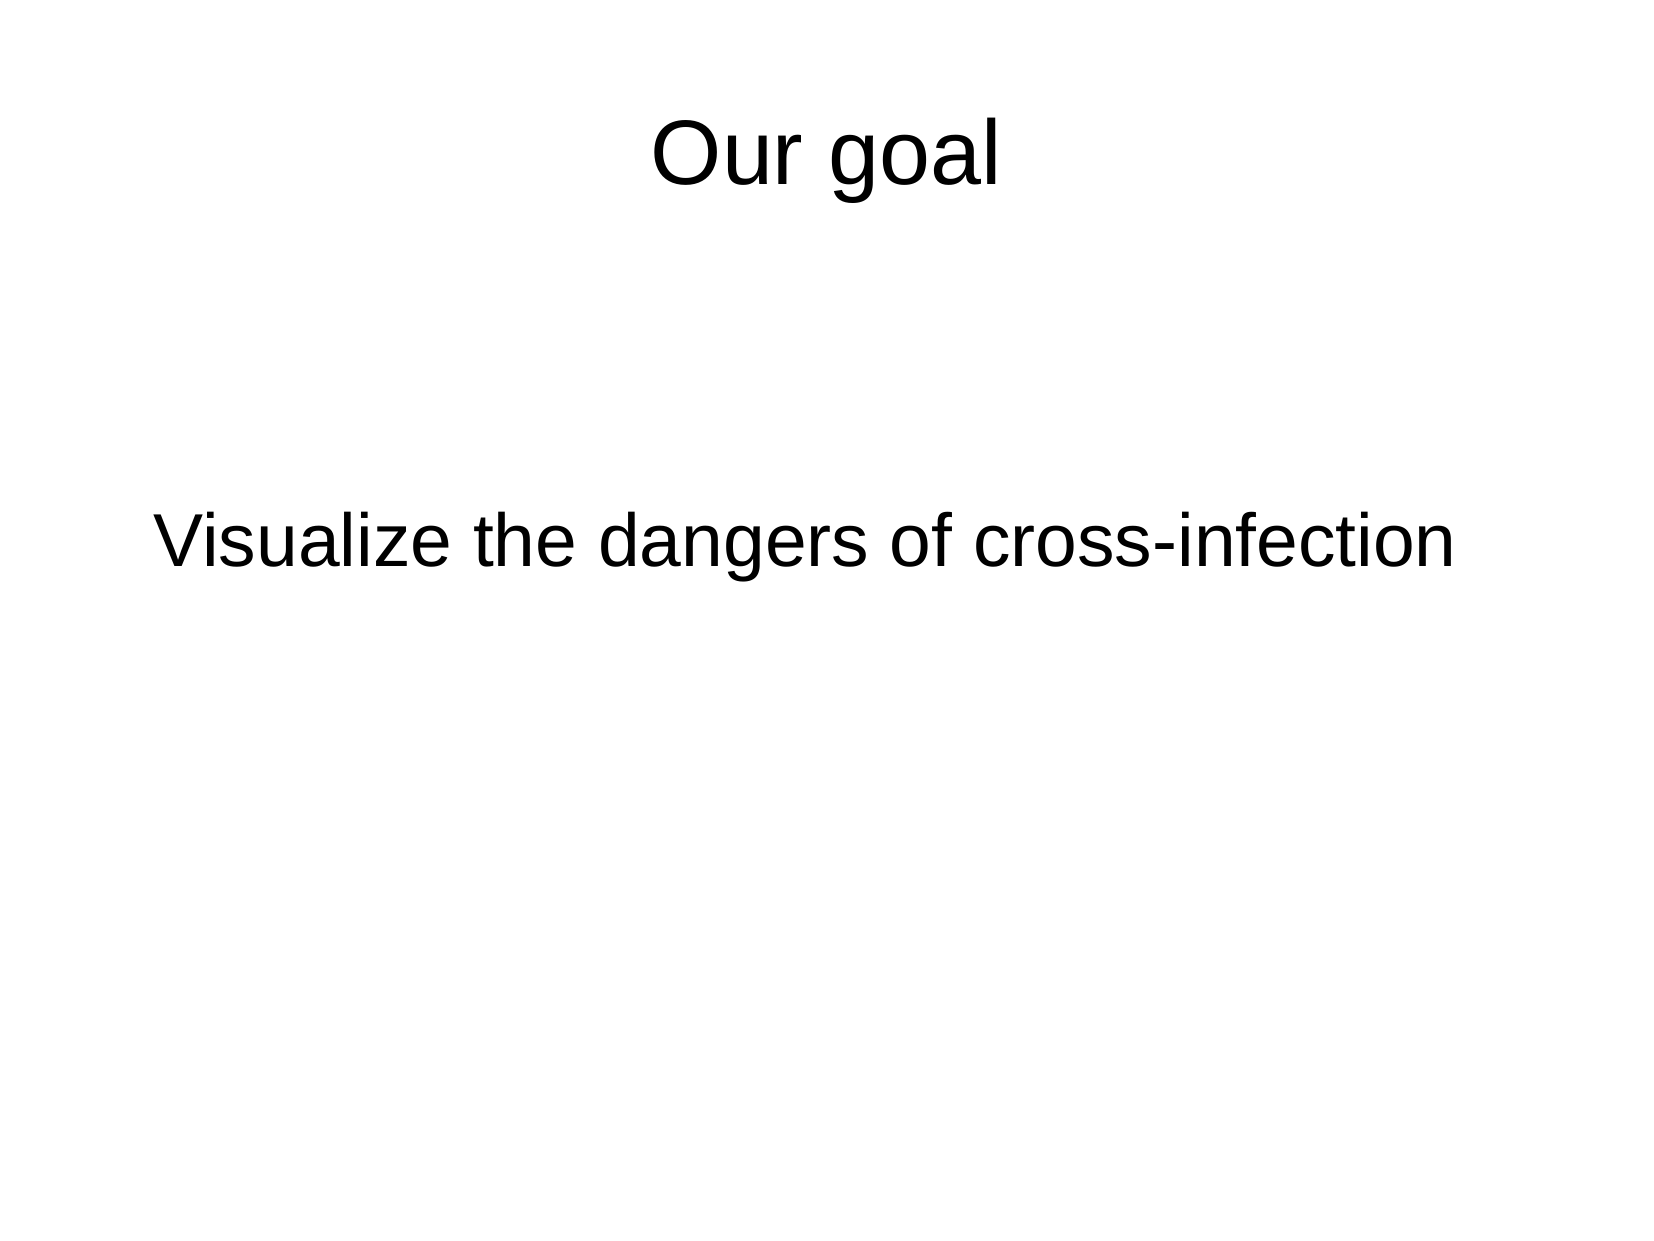

# Our goal
Visualize the dangers of cross-infection